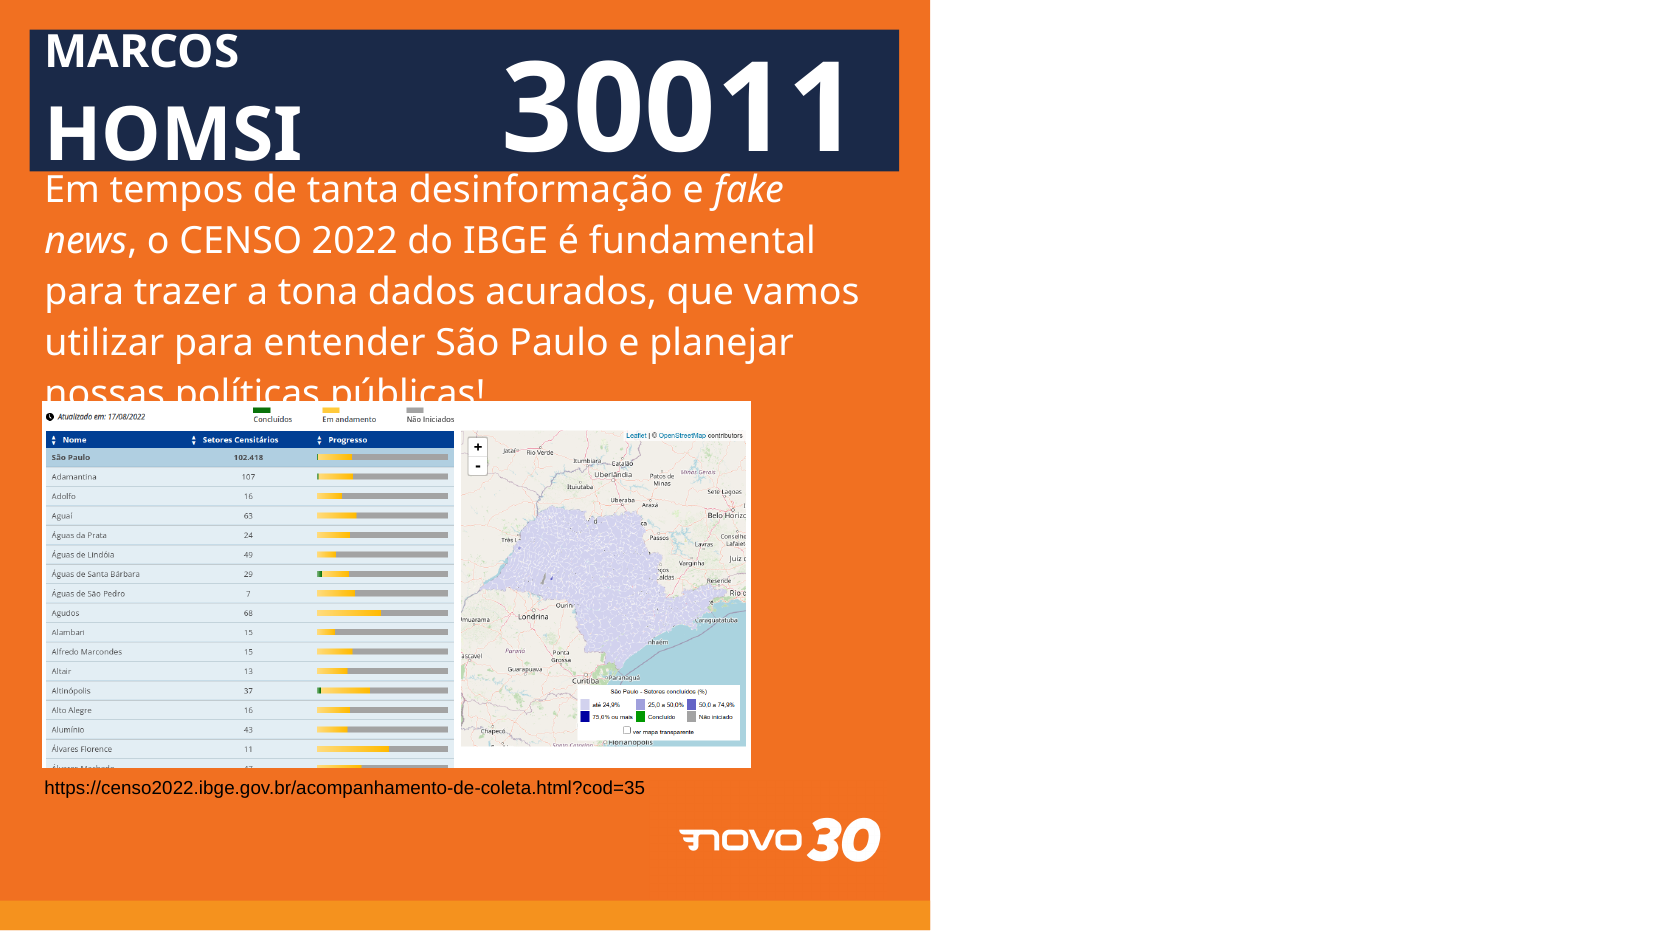

MARCOS
HOMSI
30011
Em tempos de tanta desinformação e fake news, o CENSO 2022 do IBGE é fundamental para trazer a tona dados acurados, que vamos utilizar para entender São Paulo e planejar nossas políticas públicas!
https://censo2022.ibge.gov.br/acompanhamento-de-coleta.html?cod=35